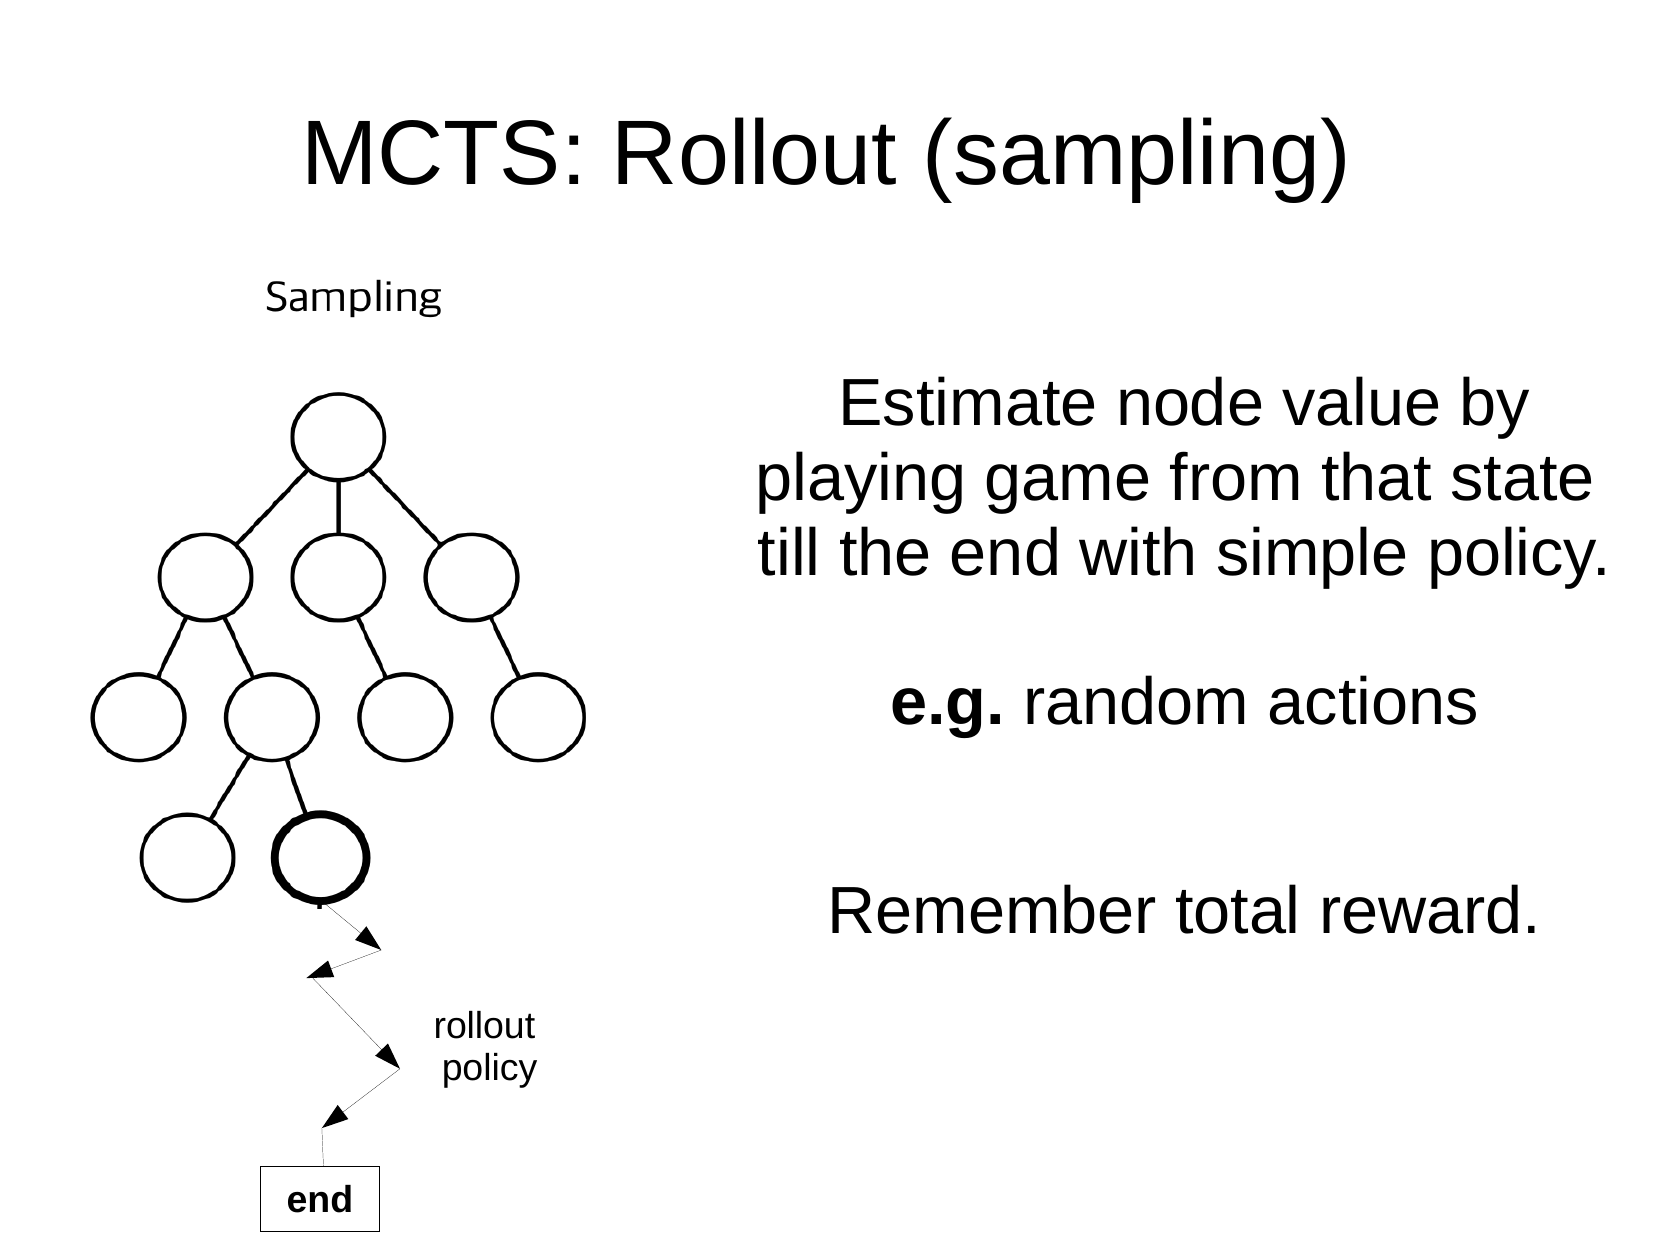

# MCTS: Rollout (sampling)
Estimate node value by playing game from that state
till the end with simple policy.
e.g. random actions
Remember total reward.
rollout
policy
end